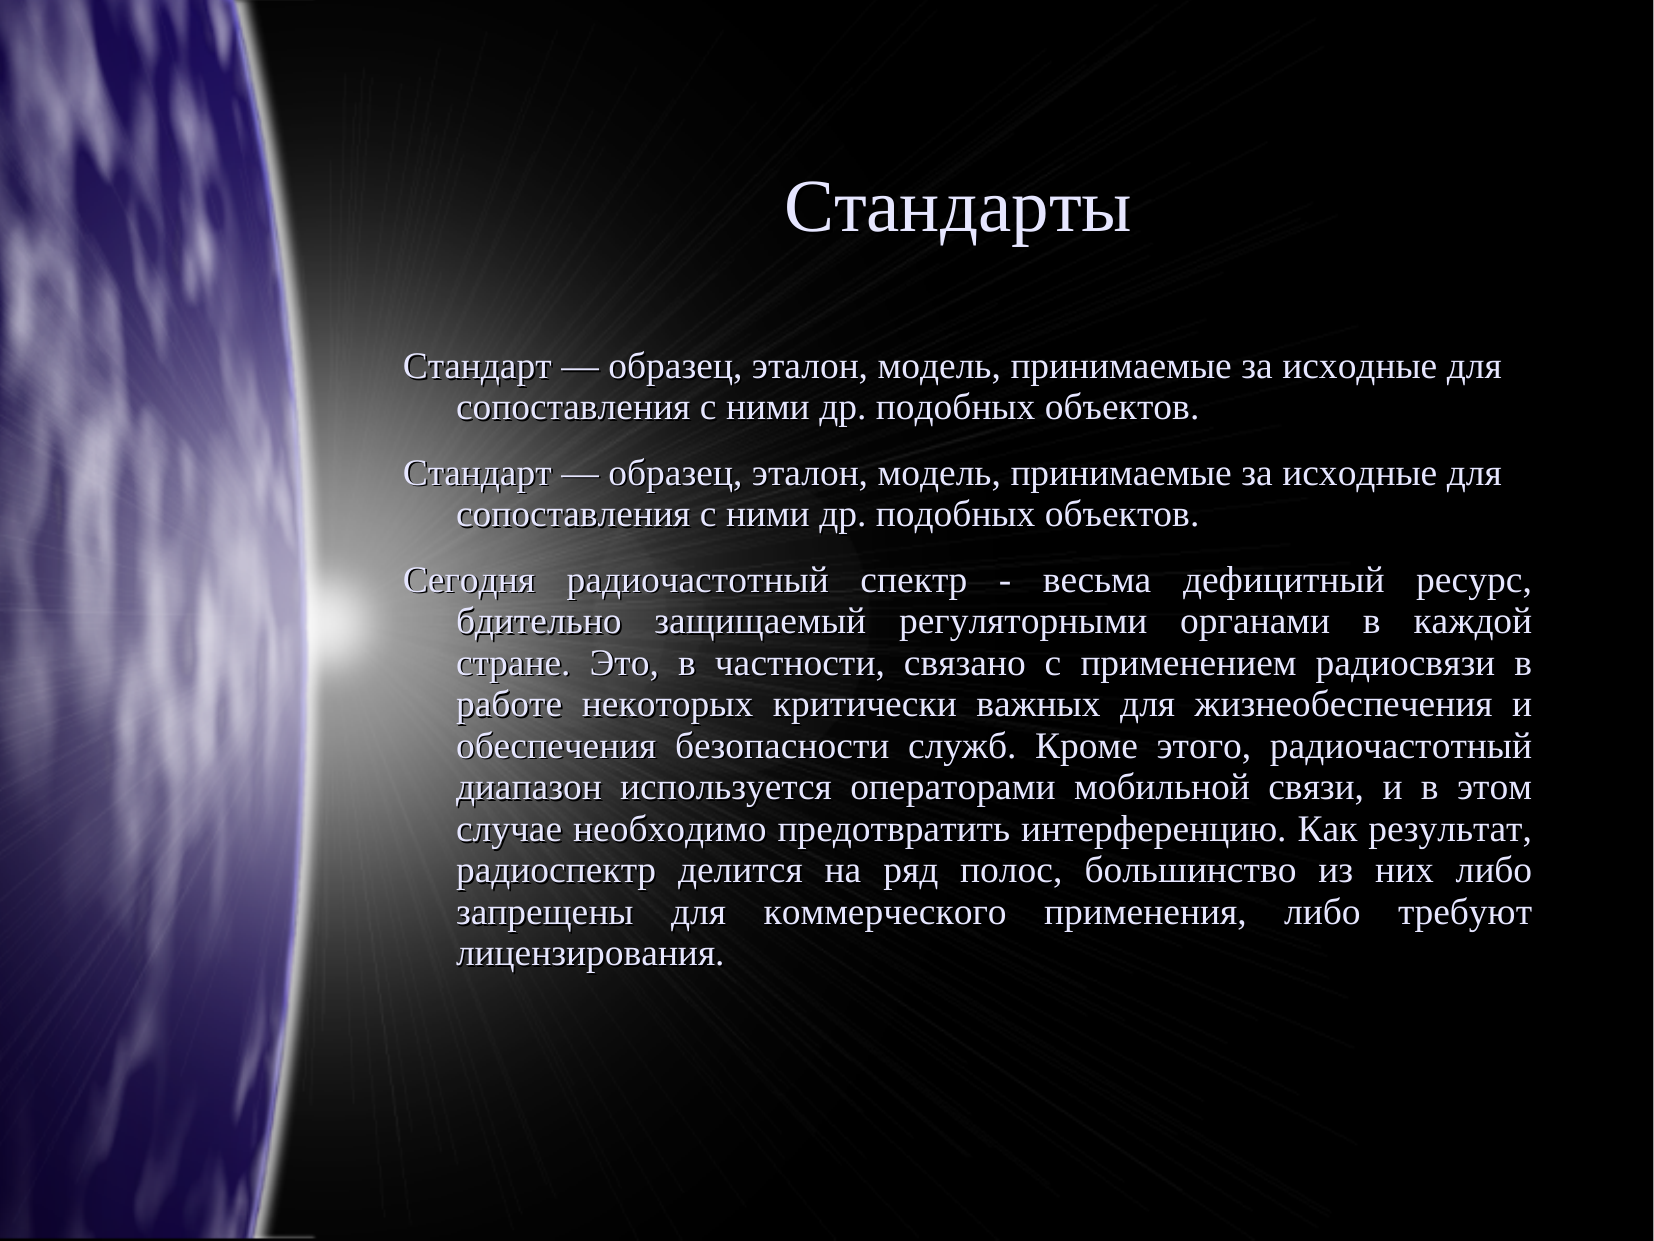

# Стандарты
Стандарт — образец, эталон, модель, принимаемые за исходные для сопоставления с ними др. подобных объектов.
Стандарт — образец, эталон, модель, принимаемые за исходные для сопоставления с ними др. подобных объектов.
Сегодня радиочастотный спектр - весьма дефицитный ресурс, бдительно защищаемый регуляторными органами в каждой стране. Это, в частности, связано с применением радиосвязи в работе некоторых критически важных для жизнеобеспечения и обеспечения безопасности служб. Кроме этого, радиочастотный диапазон используется операторами мобильной связи, и в этом случае необходимо предотвратить интерференцию. Как результат, радиоспектр делится на ряд полос, большинство из них либо запрещены для коммерческого применения, либо требуют лицензирования.